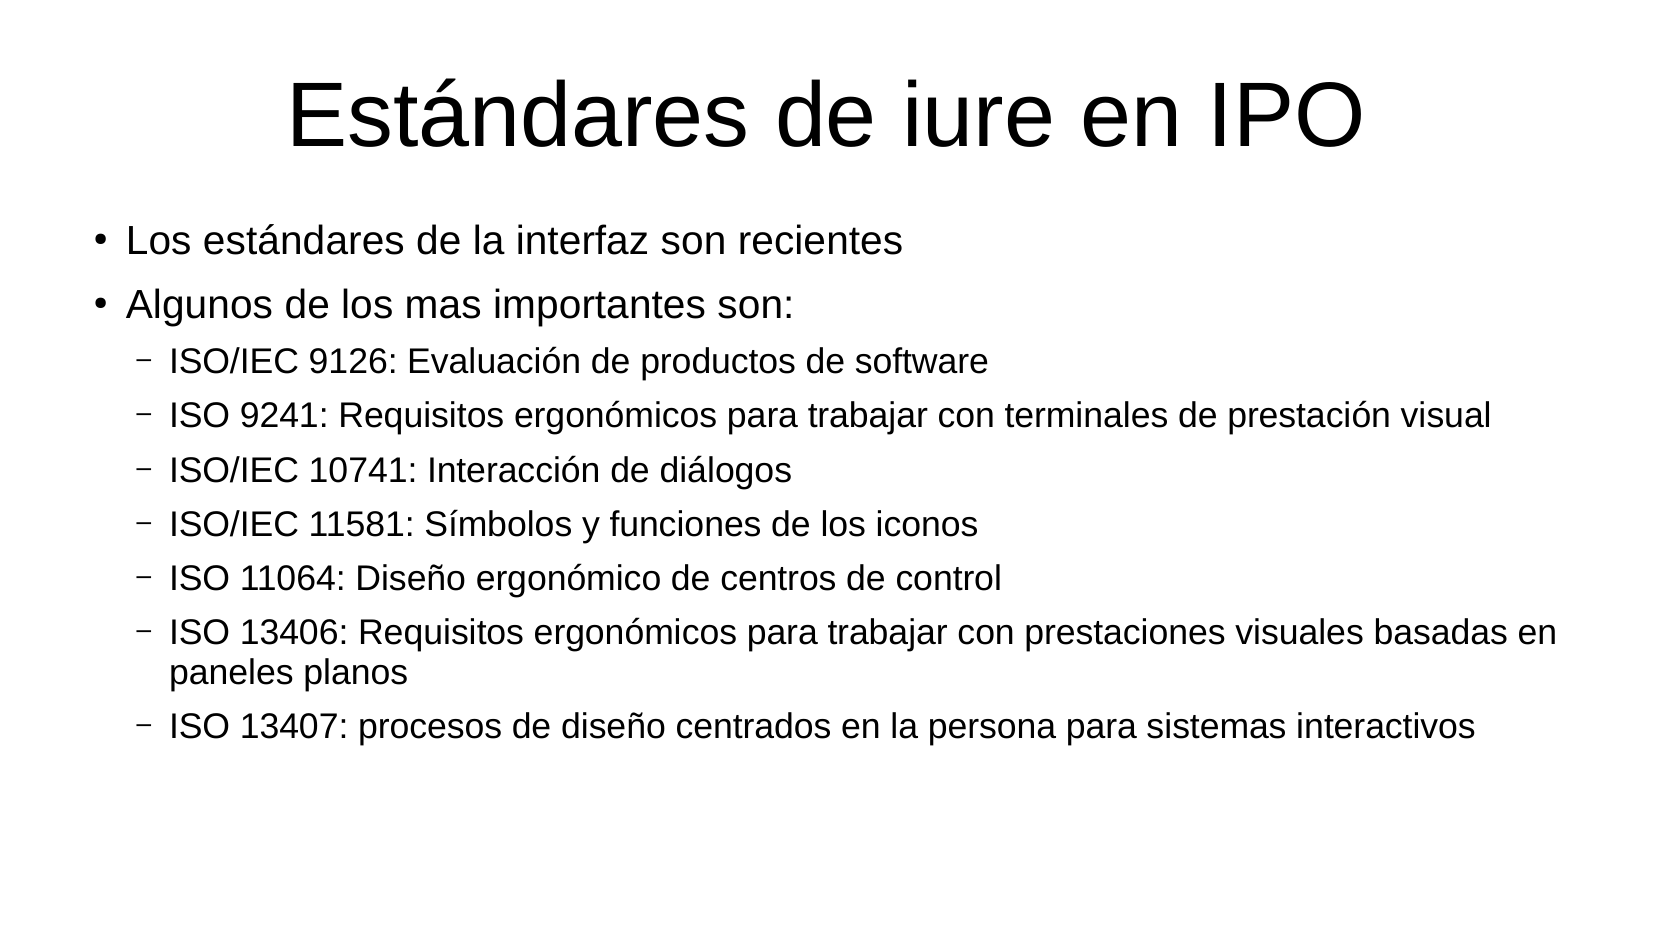

# Estándares de iure en IPO
Los estándares de la interfaz son recientes
Algunos de los mas importantes son:
ISO/IEC 9126: Evaluación de productos de software
ISO 9241: Requisitos ergonómicos para trabajar con terminales de prestación visual
ISO/IEC 10741: Interacción de diálogos
ISO/IEC 11581: Símbolos y funciones de los iconos
ISO 11064: Diseño ergonómico de centros de control
ISO 13406: Requisitos ergonómicos para trabajar con prestaciones visuales basadas en paneles planos
ISO 13407: procesos de diseño centrados en la persona para sistemas interactivos